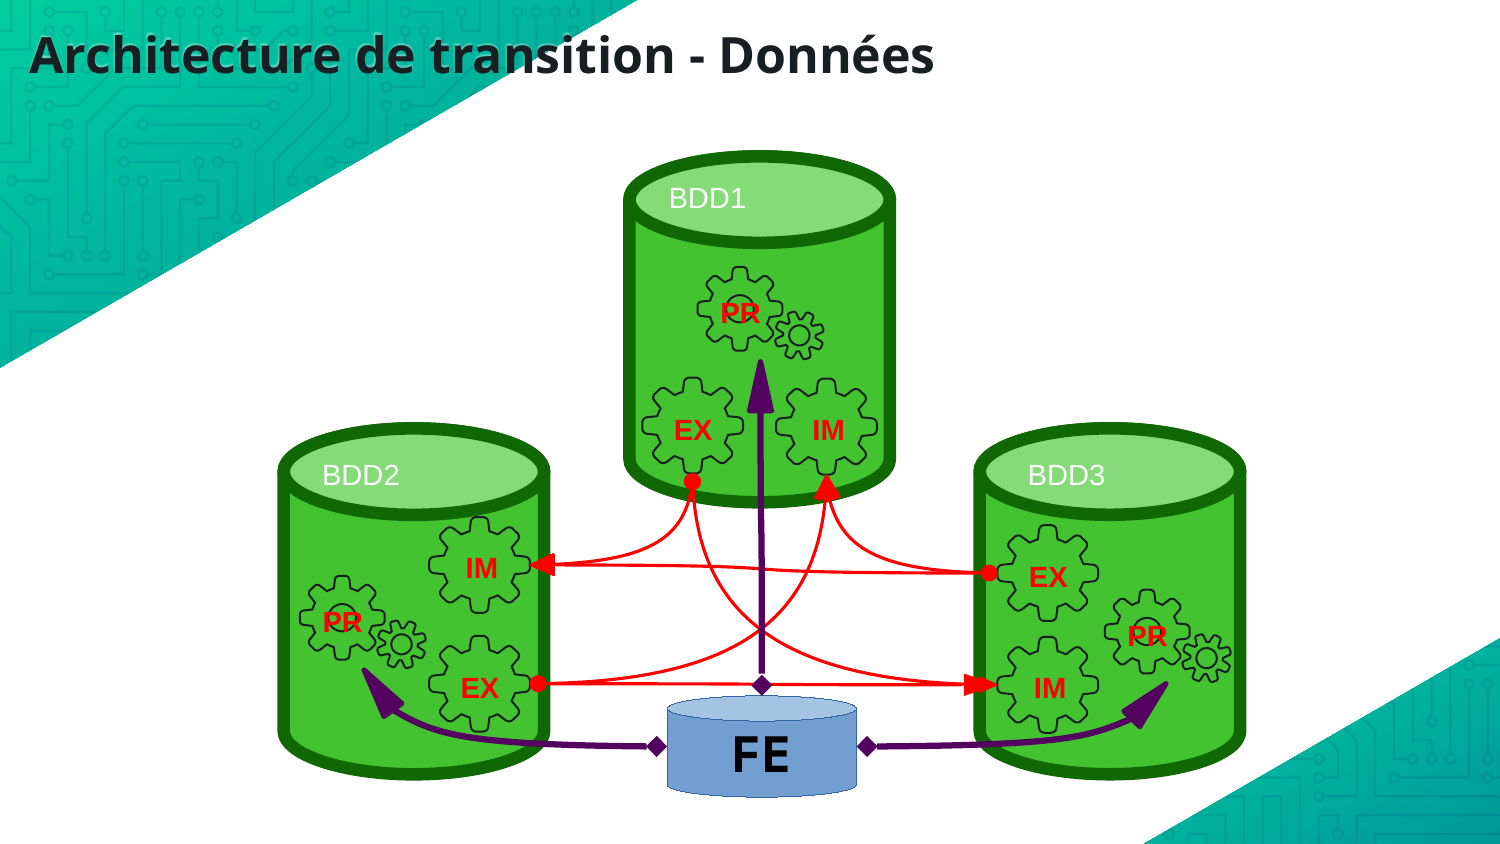

# Architecture de transition - Données
BDD1
PR
EX
IM
BDD3
BDD2
IM
EX
PR
PR
EX
IM
FE